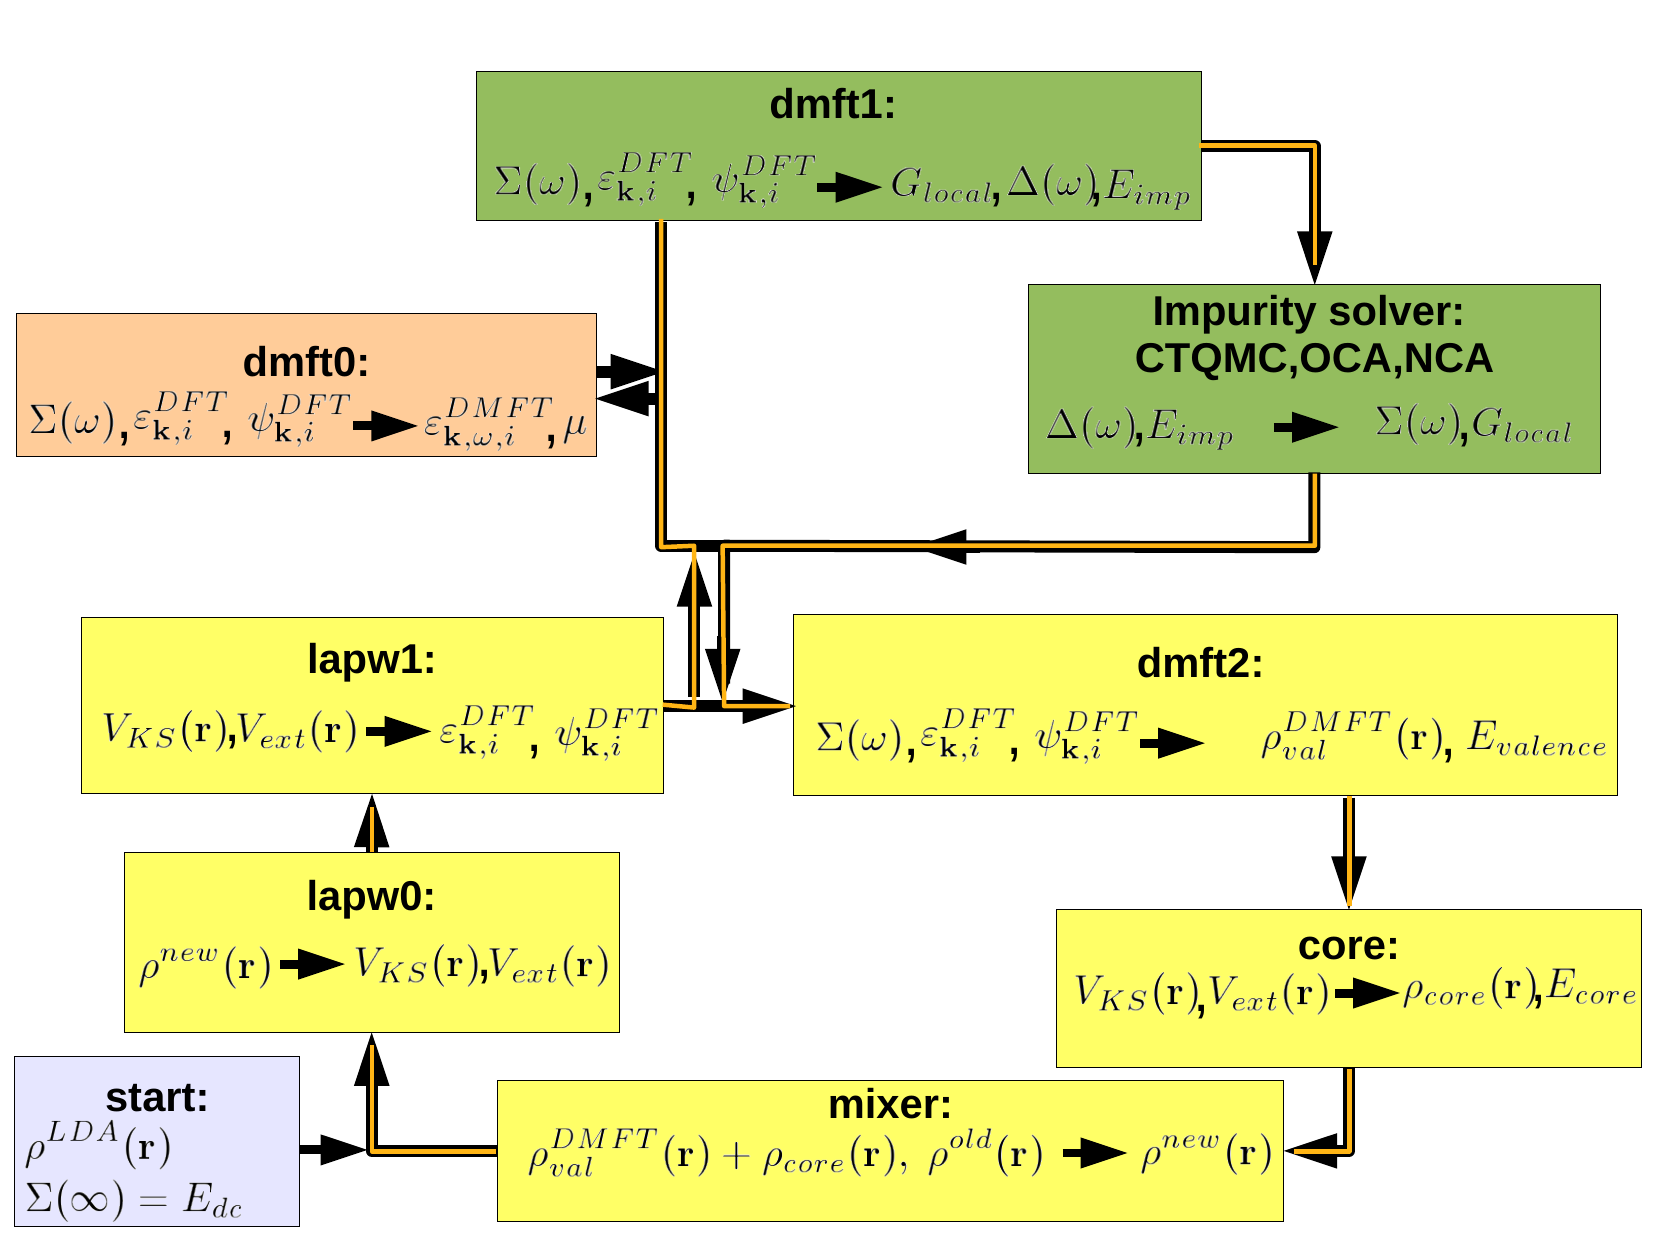

dmft1:
,
,
,
,
Impurity solver:
CTQMC,OCA,NCA
dmft0:
,
,
,
,
,
dmft2:
lapw1:
,
,
,
,
,
lapw0:
core:
,
,
,
start:
mixer: